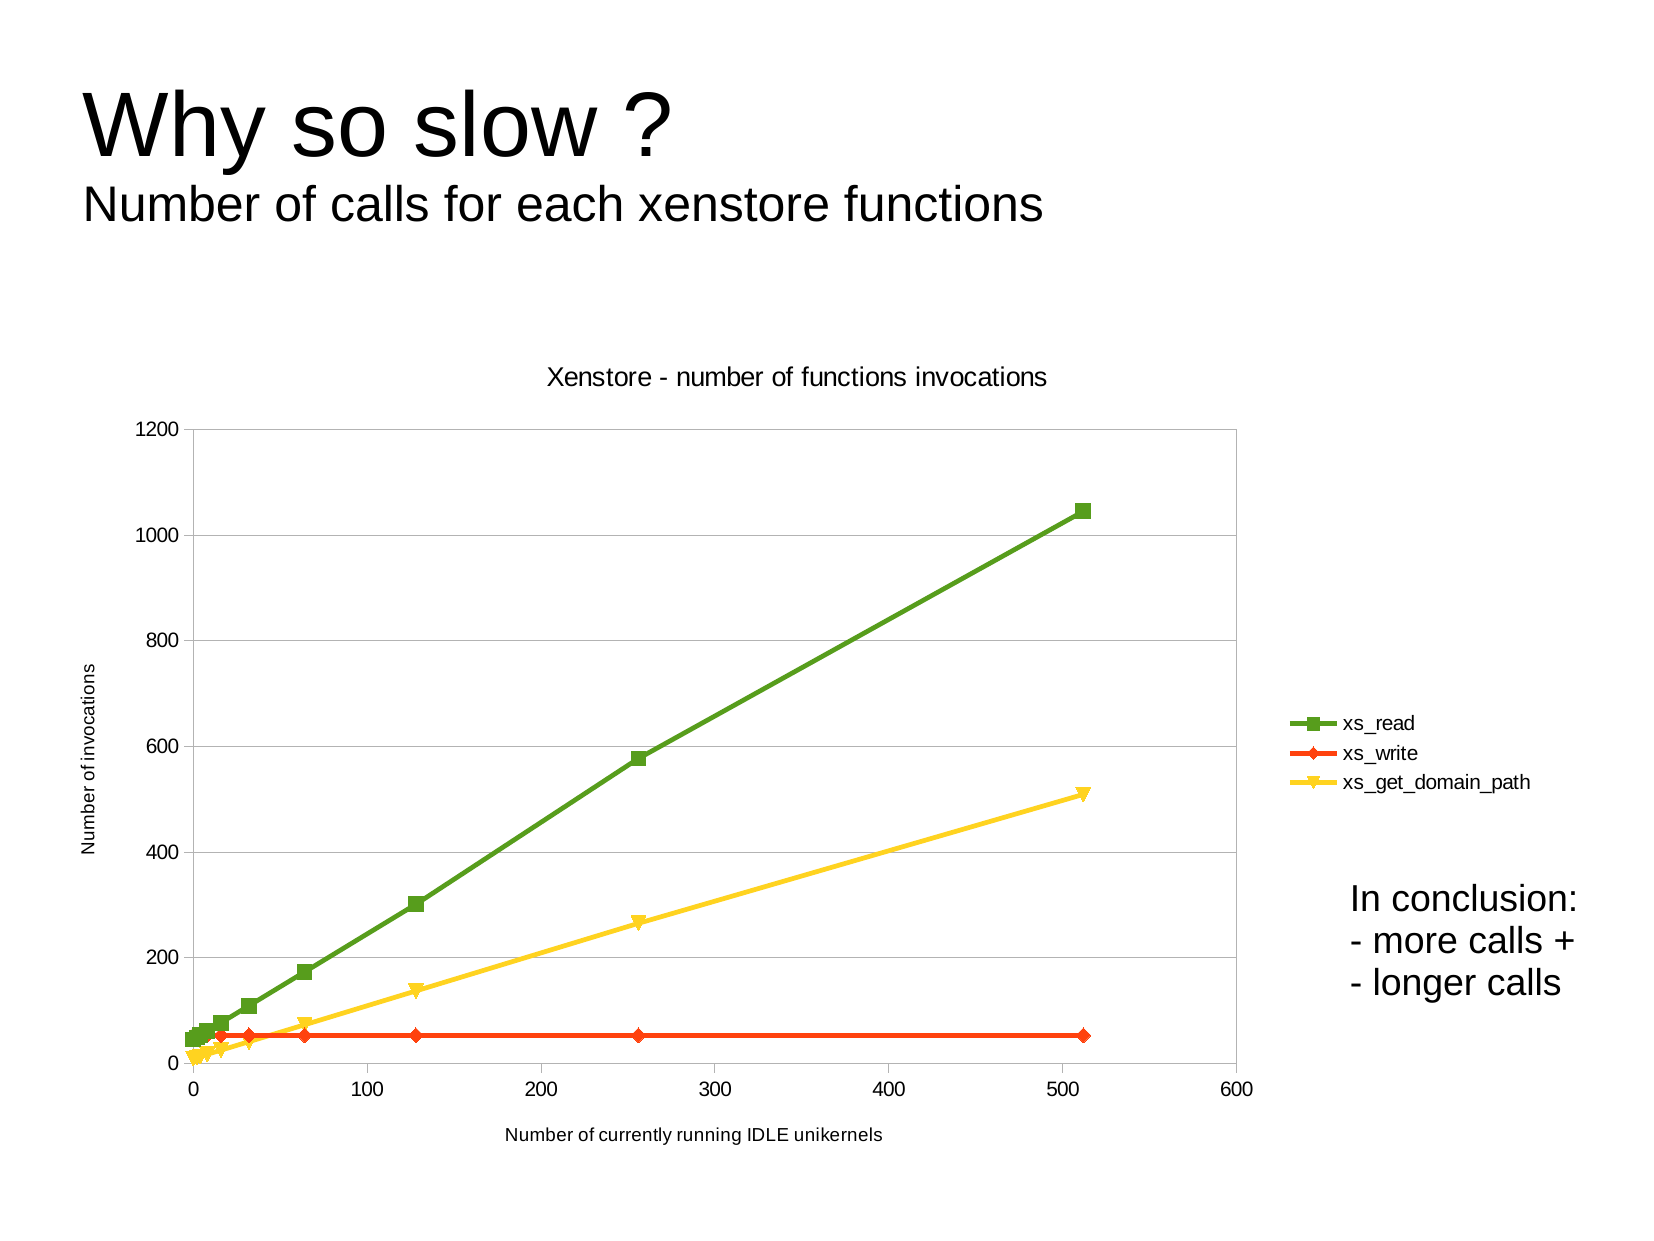

# Why so slow ? Number of calls for each xenstore functions
### Chart: Xenstore - number of functions invocations
| Category | xs_read | xs_write | xs_get_domain_path |
|---|---|---|---|In conclusion:
- more calls +
- longer calls